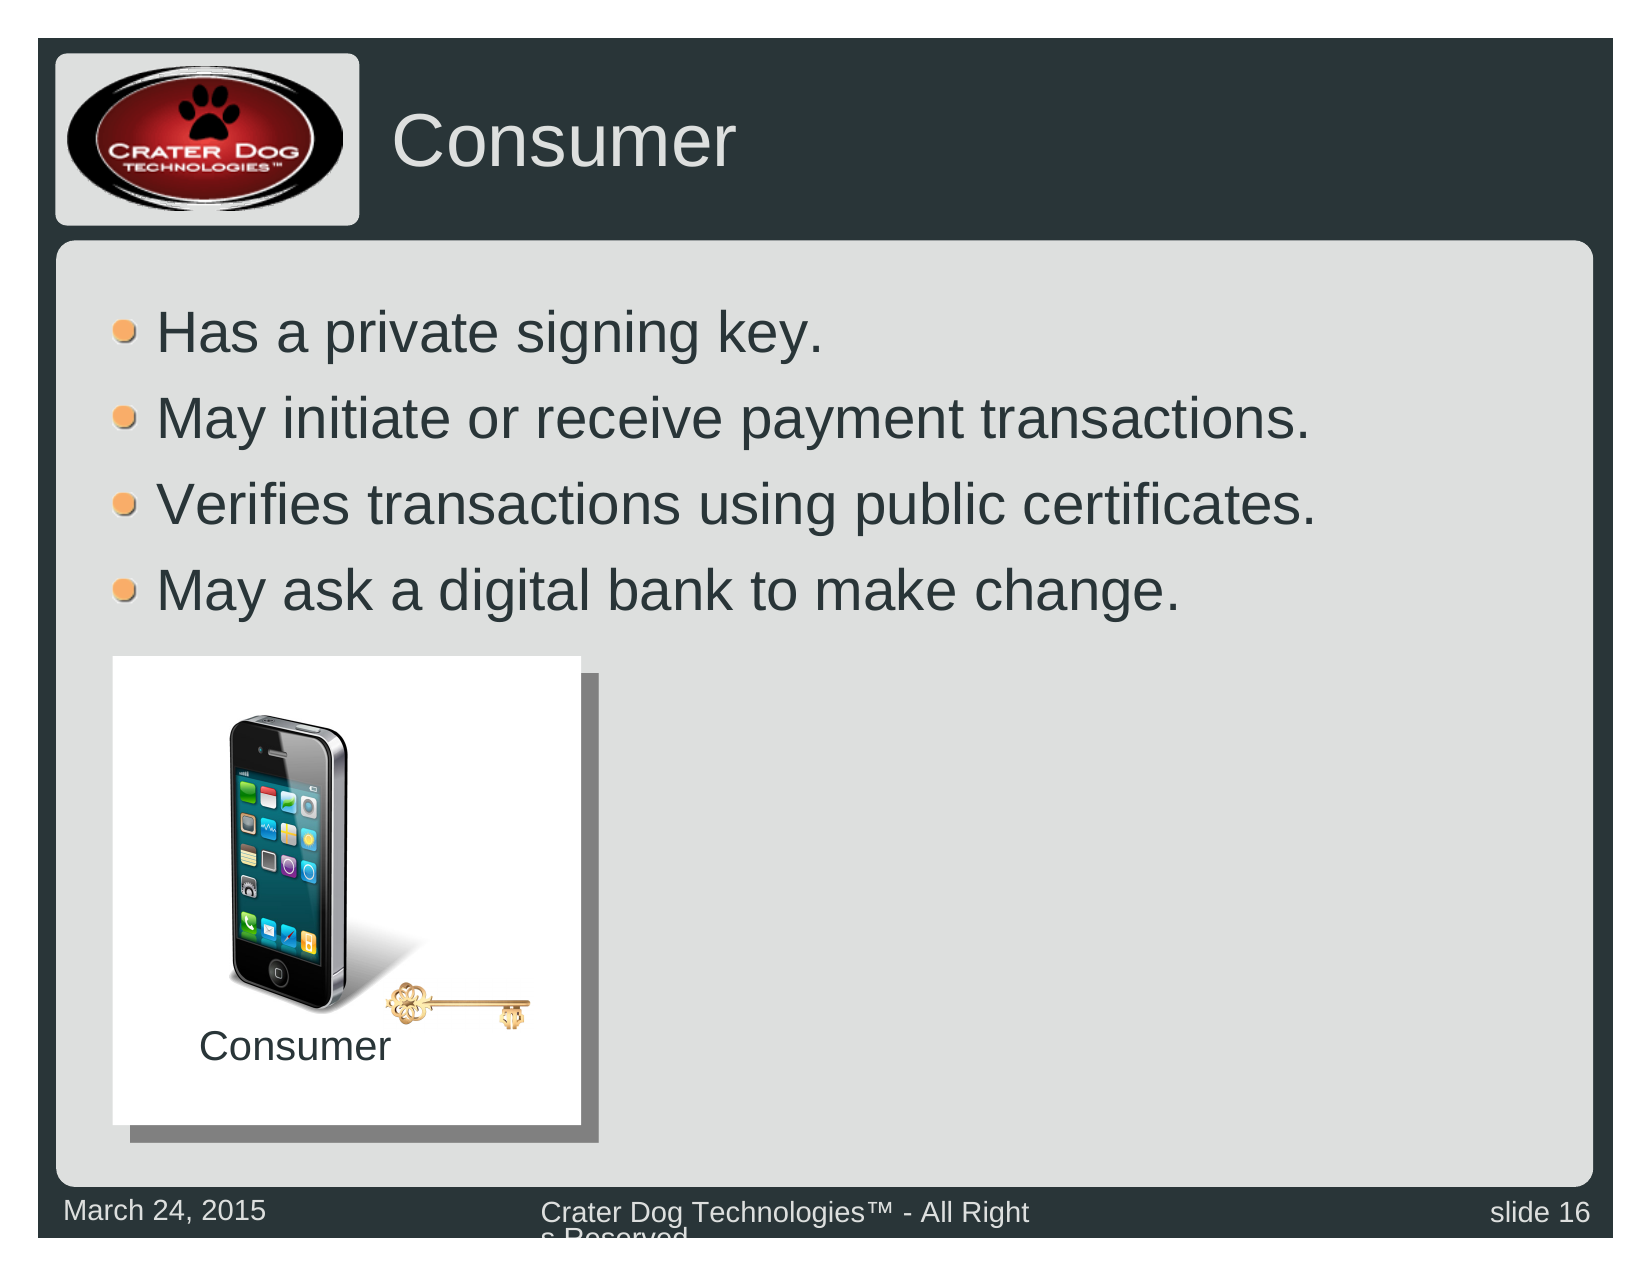

# Consumer
Has a private signing key.
May initiate or receive payment transactions.
Verifies transactions using public certificates.
May ask a digital bank to make change.
Consumer
Crater Dog Technologies™ - All Rights Reserved
16